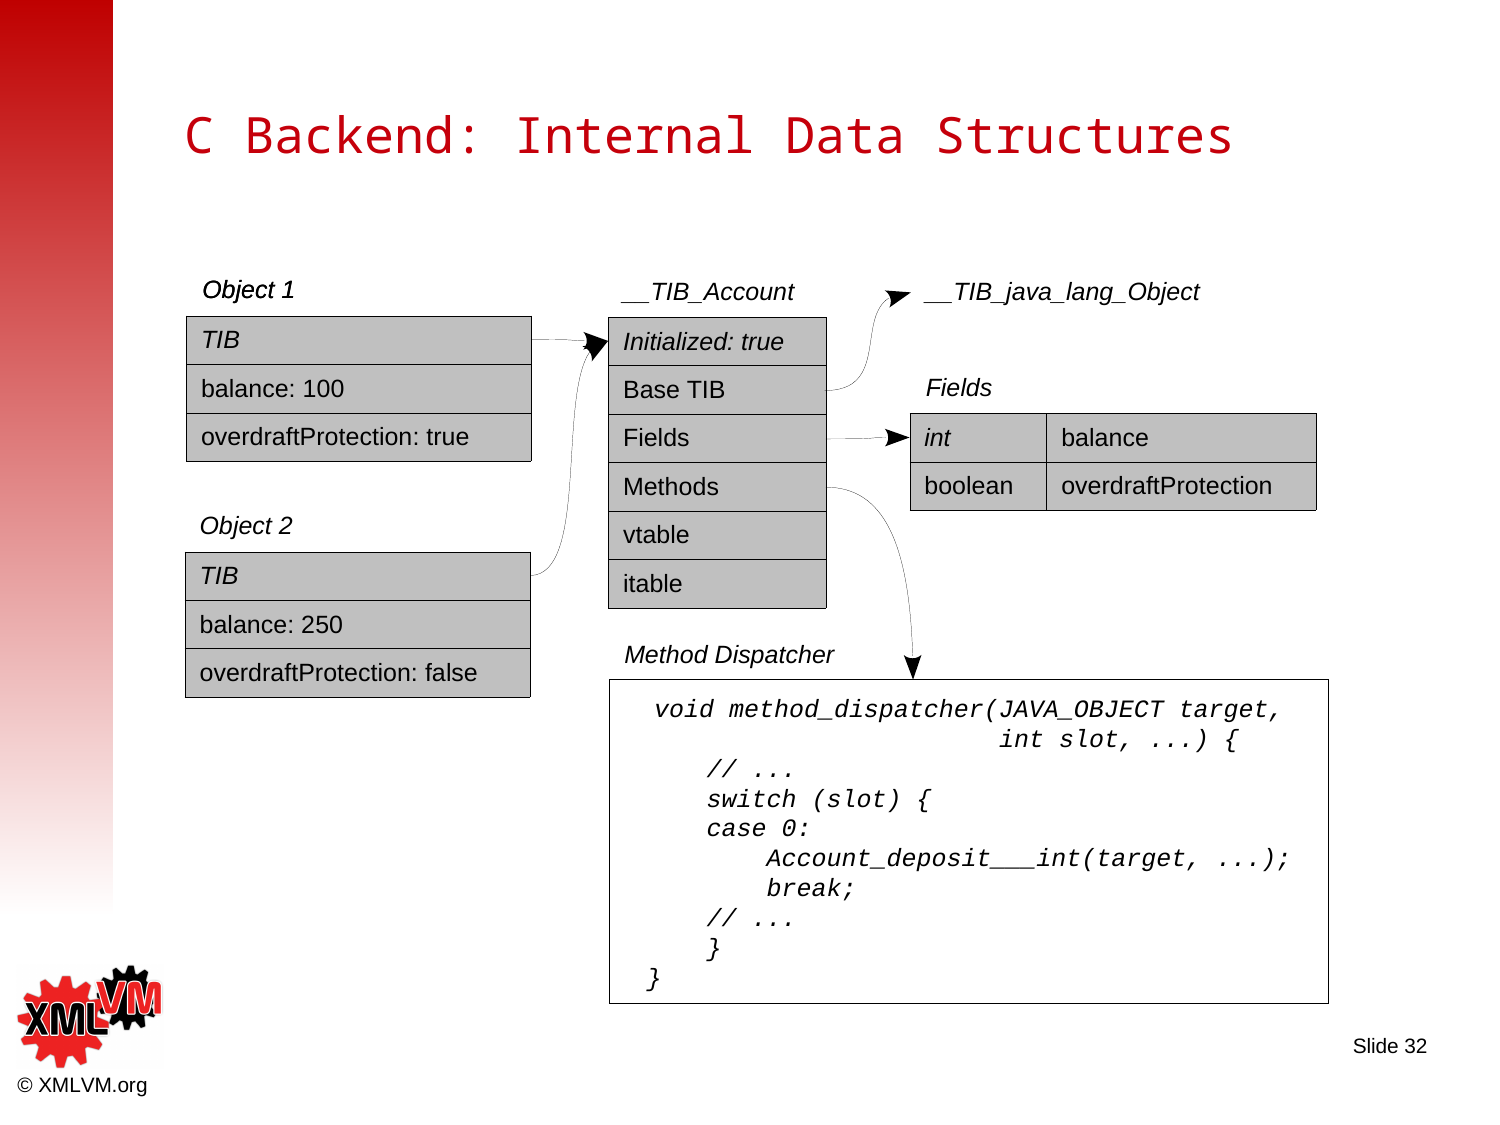

# C Backend: Internal Data Structures
Object 1
Object 1
__TIB_java_lang_Object
__TIB_Account
| TIB |
| --- |
| balance: 100 |
| overdraftProtection: true |
| Initialized: true |
| --- |
| Base TIB |
| Fields |
| Methods |
| vtable |
| itable |
Fields
| int | balance |
| --- | --- |
| boolean | overdraftProtection |
Object 2
| TIB |
| --- |
| balance: 250 |
| overdraftProtection: false |
Method Dispatcher
void method_dispatcher(JAVA_OBJECT target,
 int slot, ...) {
 // ...
 switch (slot) {
 case 0:
 Account_deposit___int(target, ...);
 break;
 // ...
 }
}